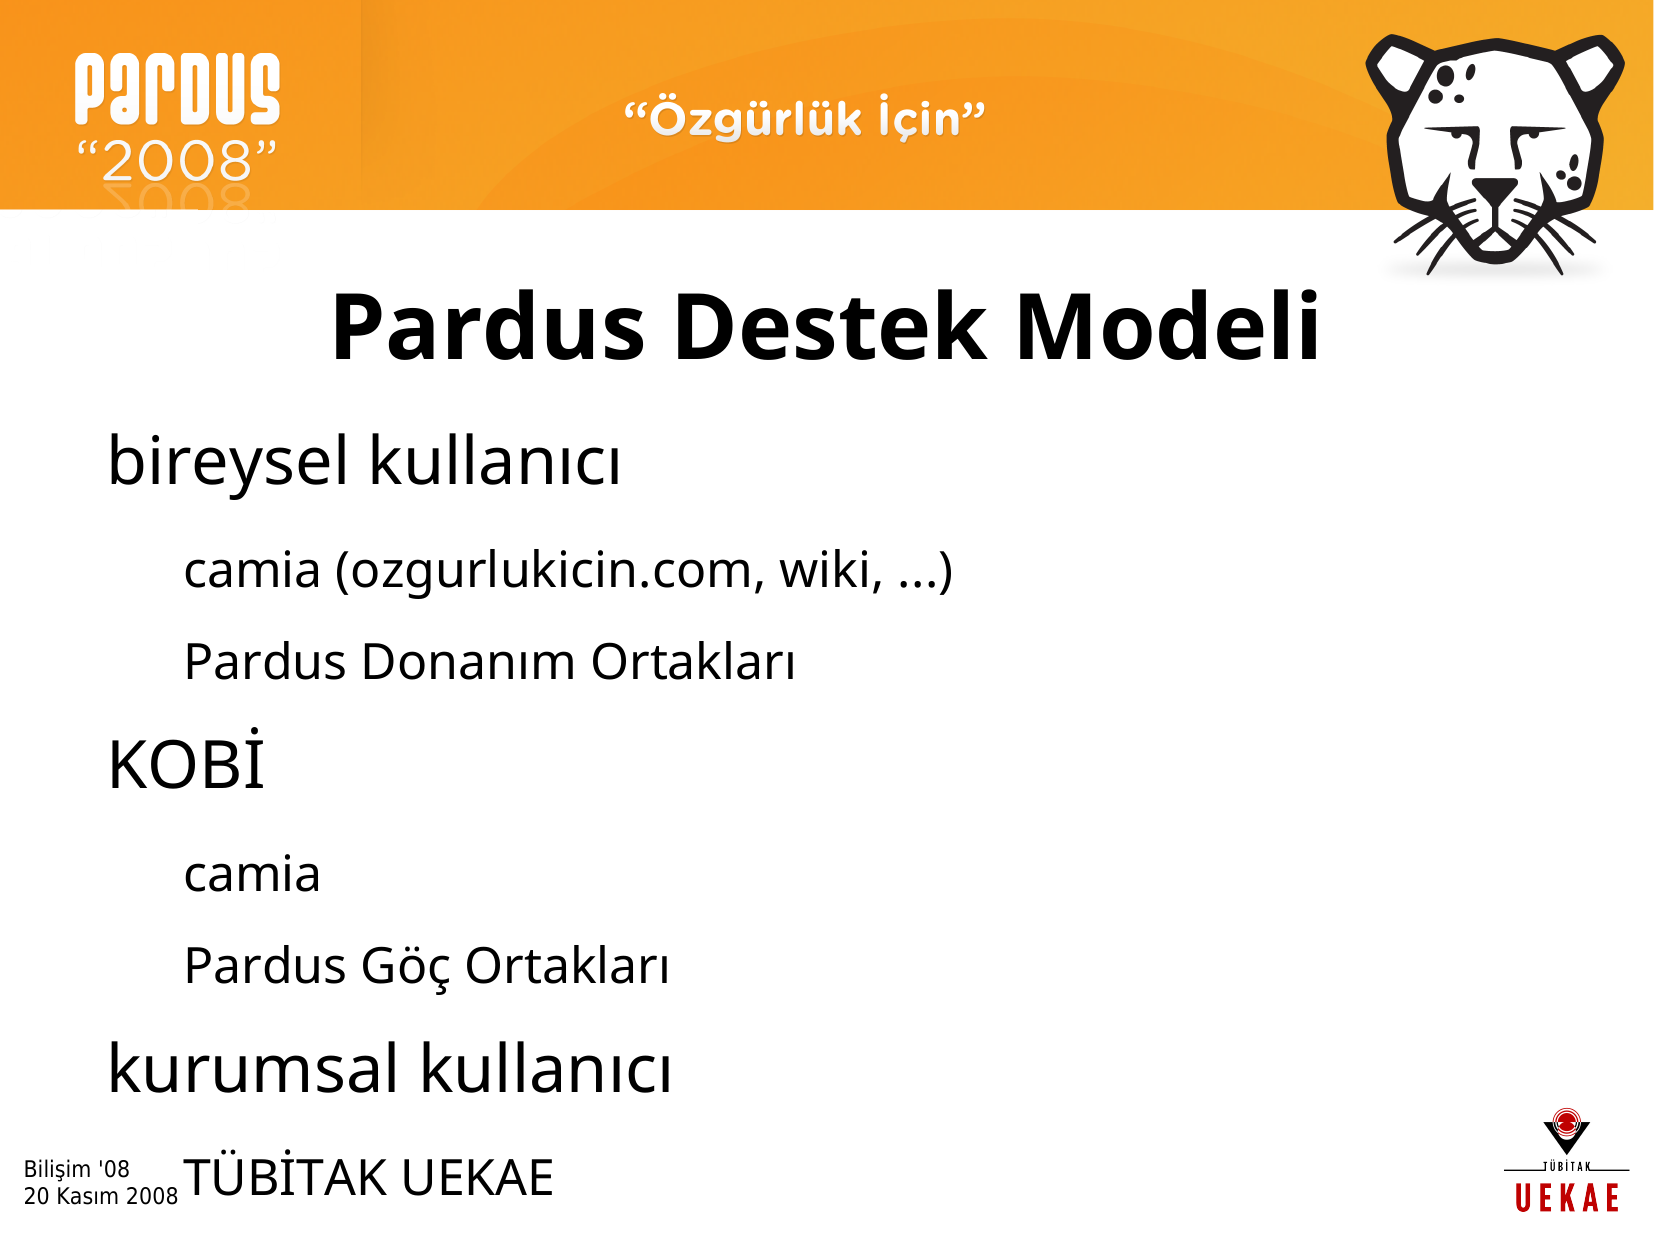

# Pardus Destek Modeli
bireysel kullanıcı
camia (ozgurlukicin.com, wiki, ...)
Pardus Donanım Ortakları
KOBİ
camia
Pardus Göç Ortakları
kurumsal kullanıcı
TÜBİTAK UEKAE
Pardus Göç Ortakları